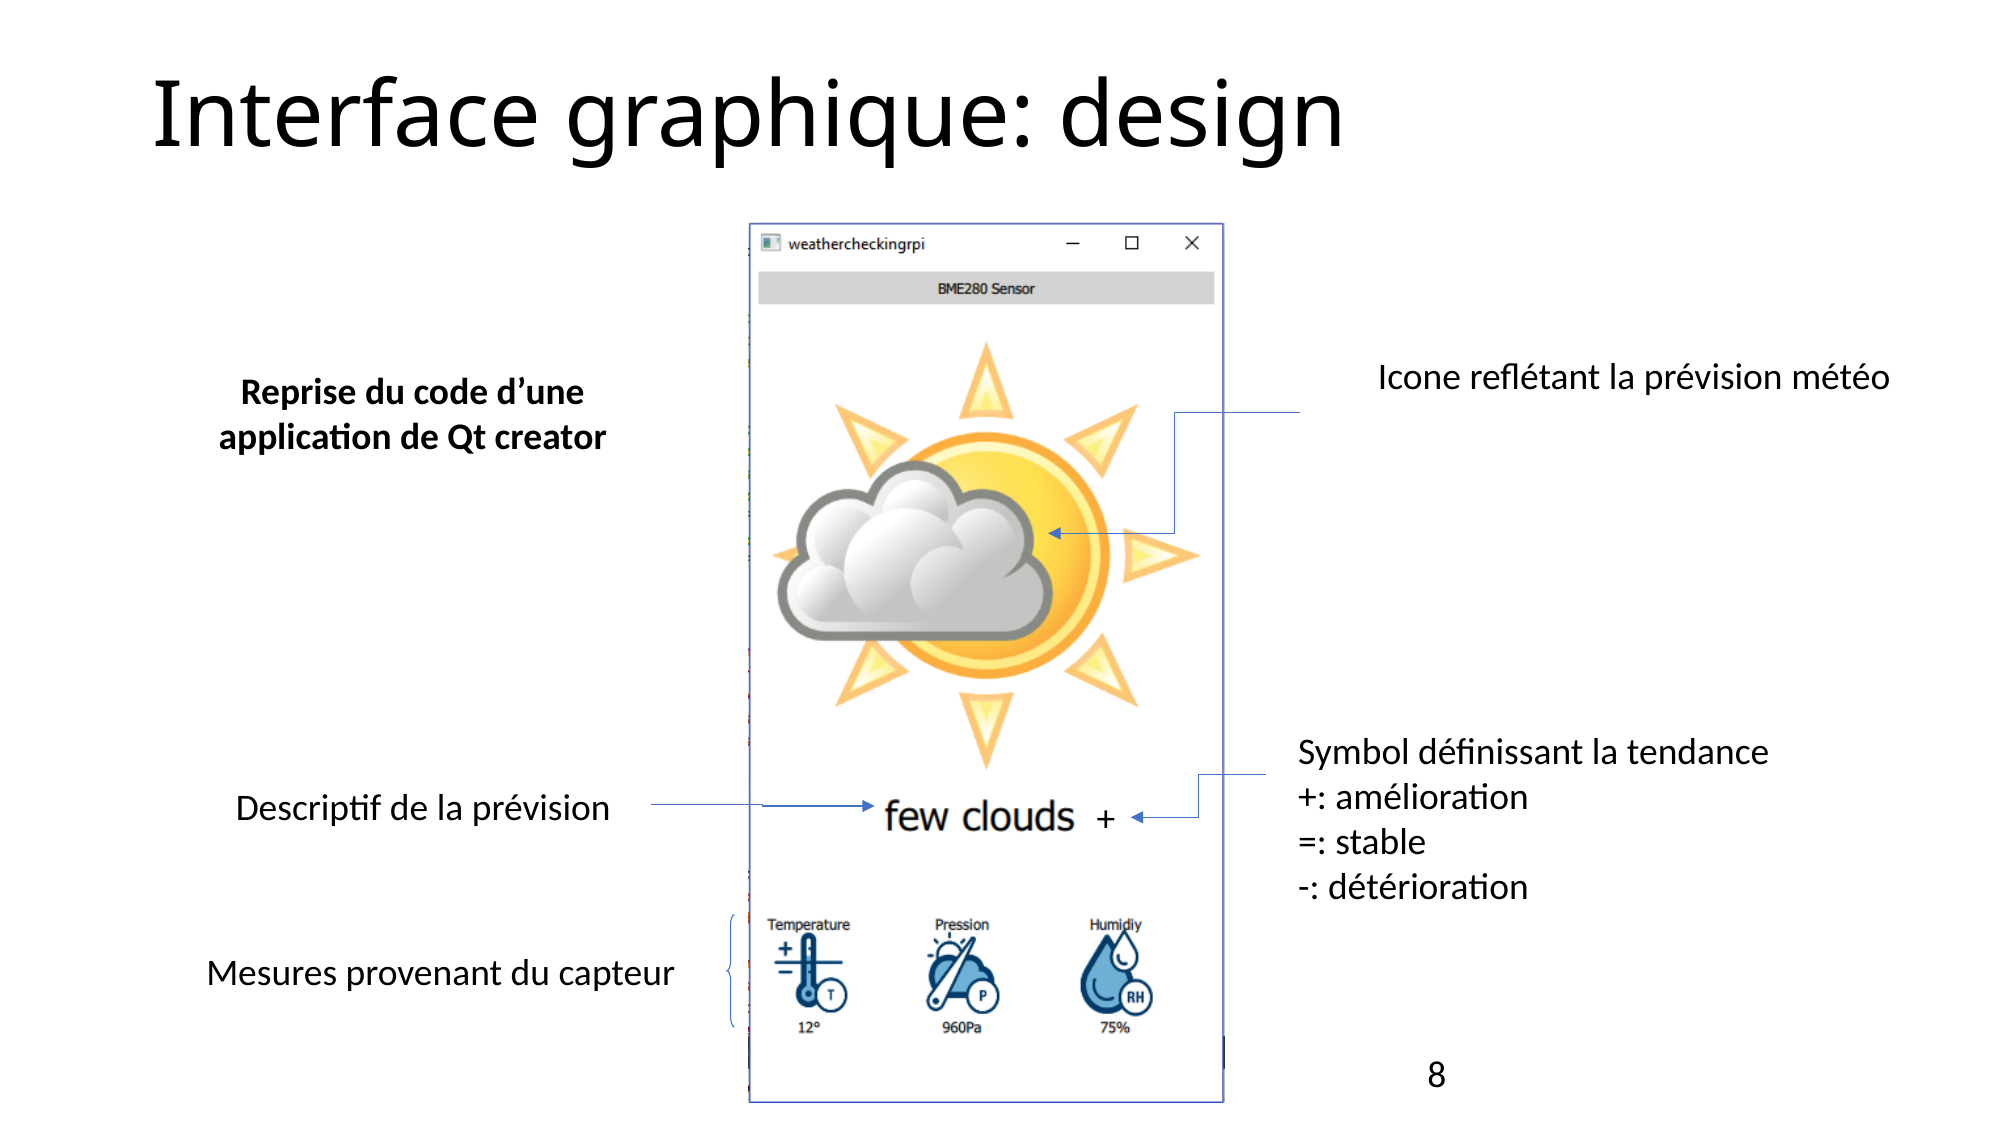

# Interface graphique: design
Icone reflétant la prévision météo
Reprise du code d’une application de Qt creator
Symbol définissant la tendance
+: amélioration
=: stable
-: détérioration
Descriptif de la prévision
+
Mesures provenant du capteur